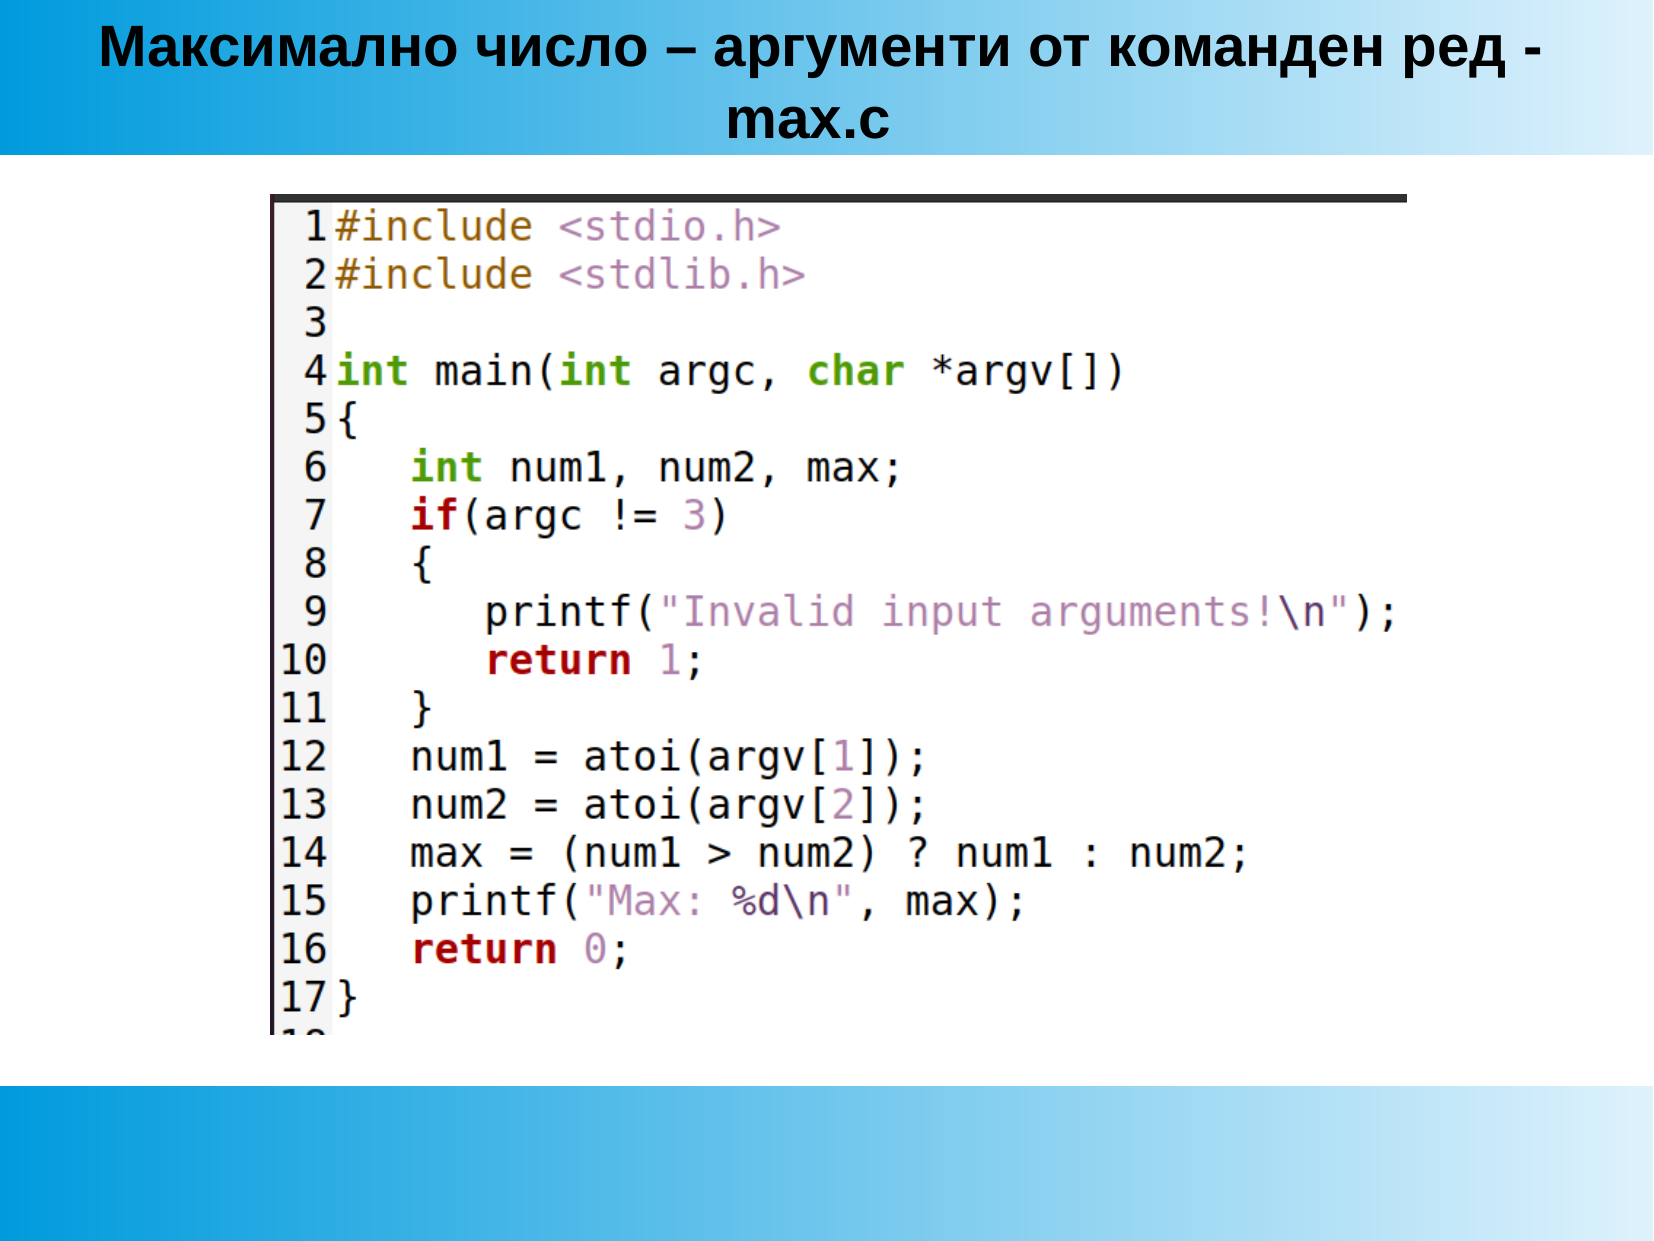

# Максимално число – аргументи от команден ред -  max.c